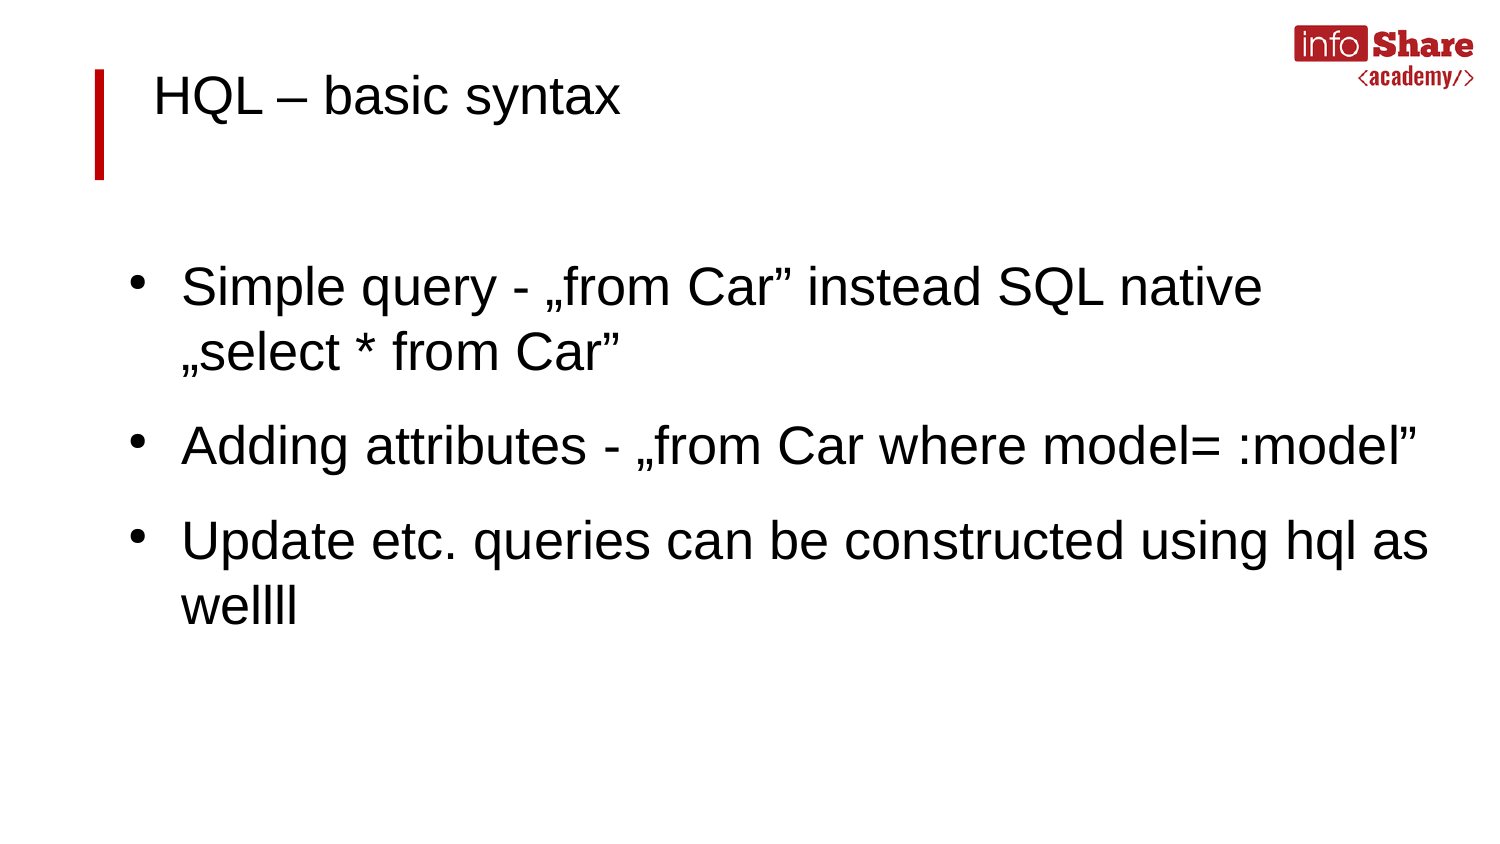

# HQL – basic syntax
Simple query - „from Car” instead SQL native „select * from Car”
Adding attributes - „from Car where model= :model”
Update etc. queries can be constructed using hql as wellll